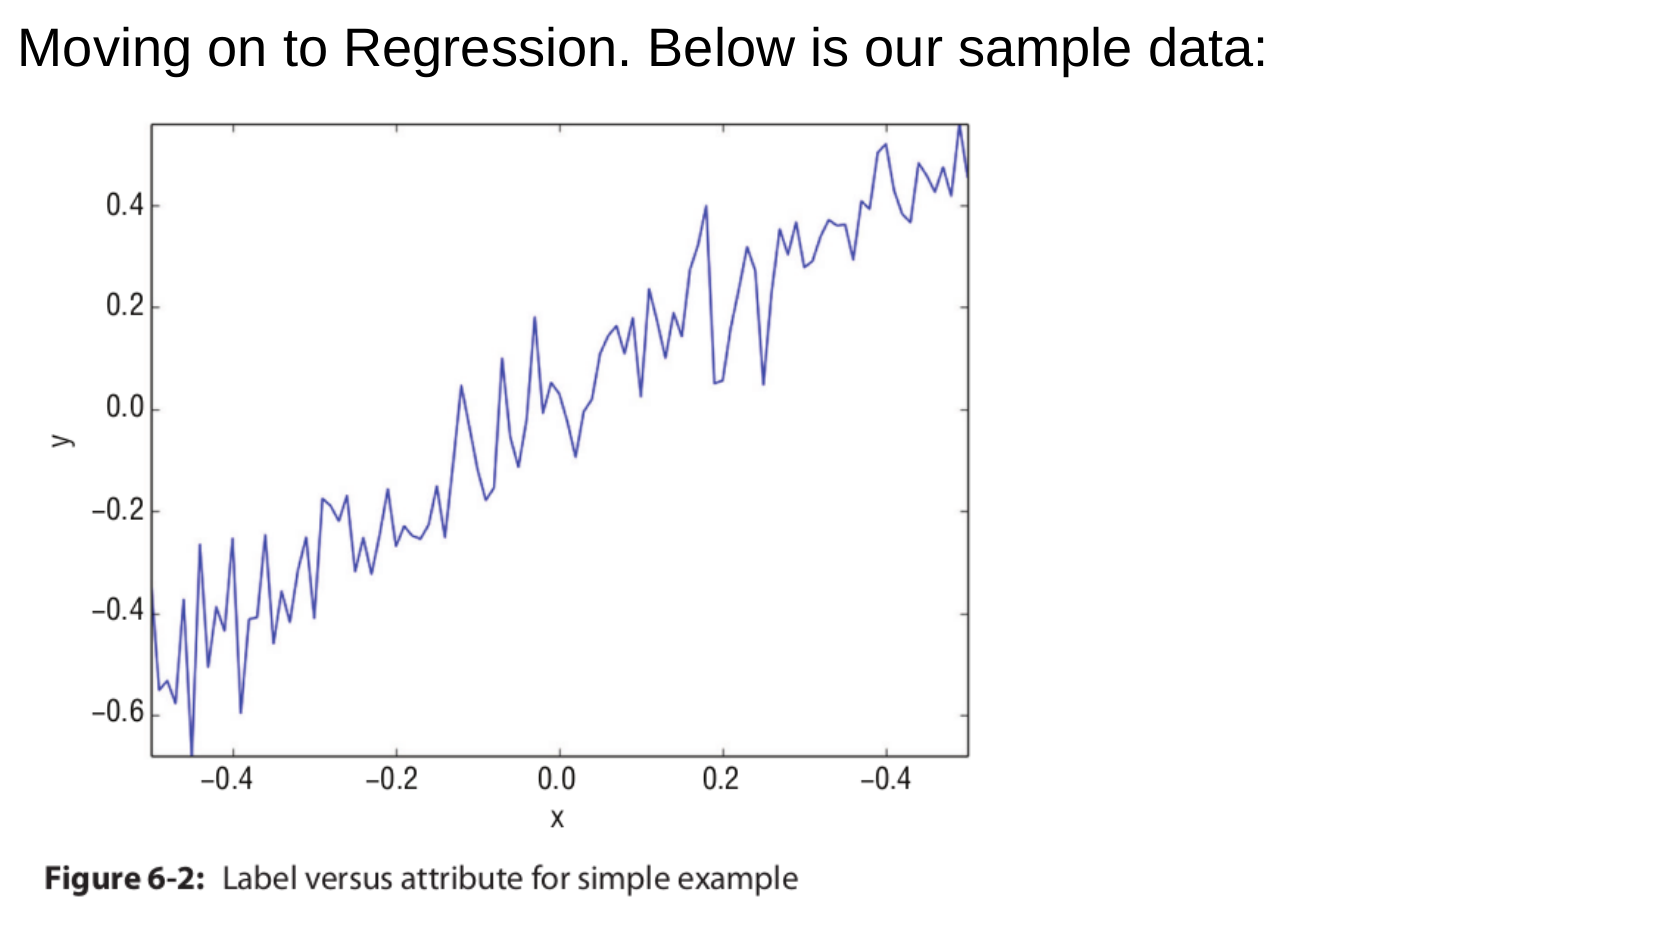

# Moving on to Regression. Below is our sample data: